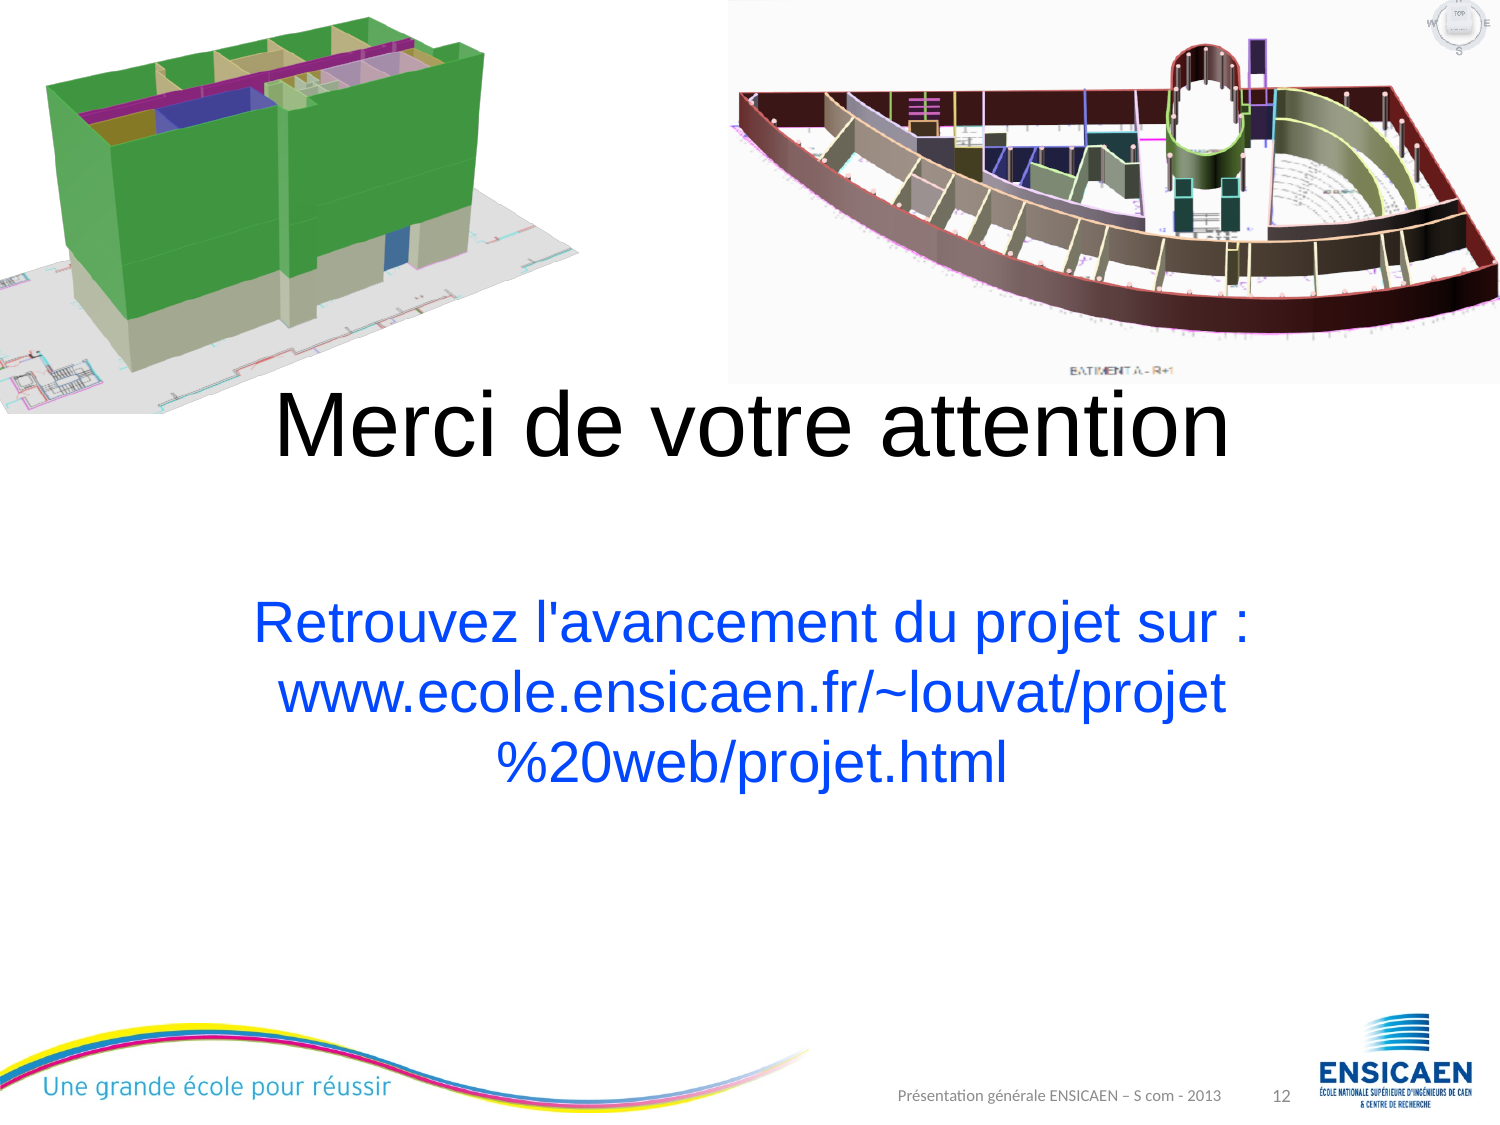

# Merci de votre attention Retrouvez l'avancement du projet sur : www.ecole.ensicaen.fr/~louvat/projet%20web/projet.html